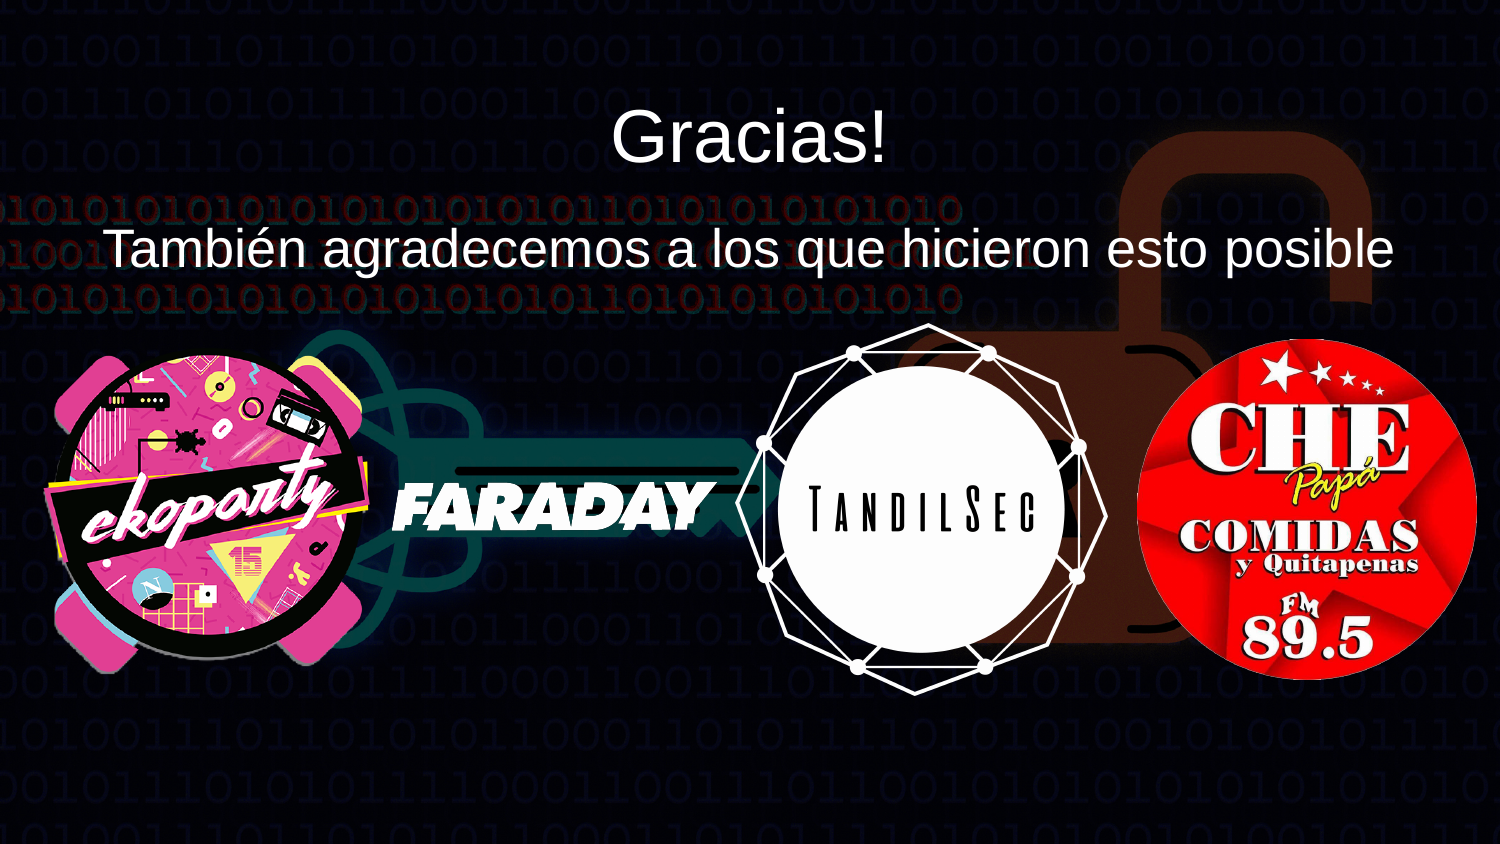

# Gracias!
También agradecemos a los que hicieron esto posible